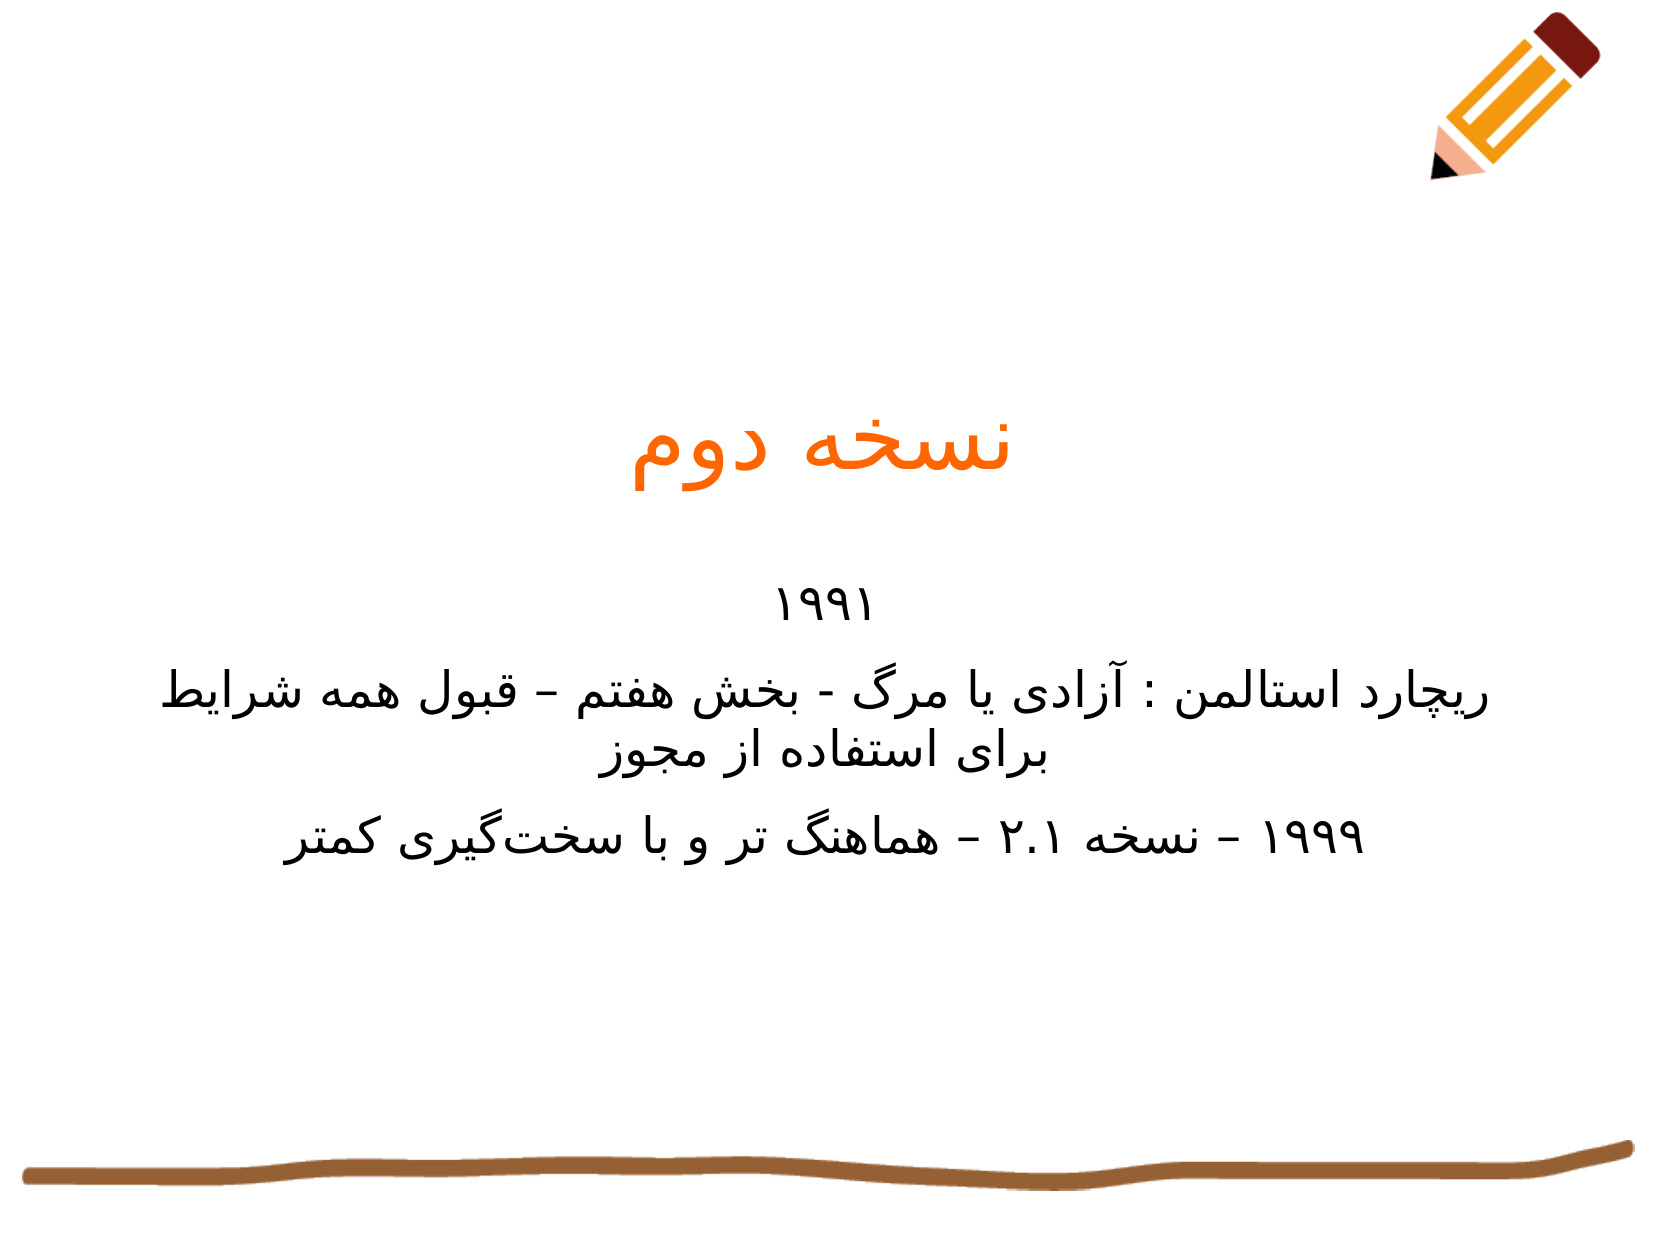

# نسخه دوم
۱۹۹۱
ریچارد استالمن : آزادی یا مرگ - بخش هفتم – قبول همه شرایط برای استفاده از مجوز
۱۹۹۹ – نسخه ۲.۱ – هماهنگ تر و با سخت‌گیری کمتر